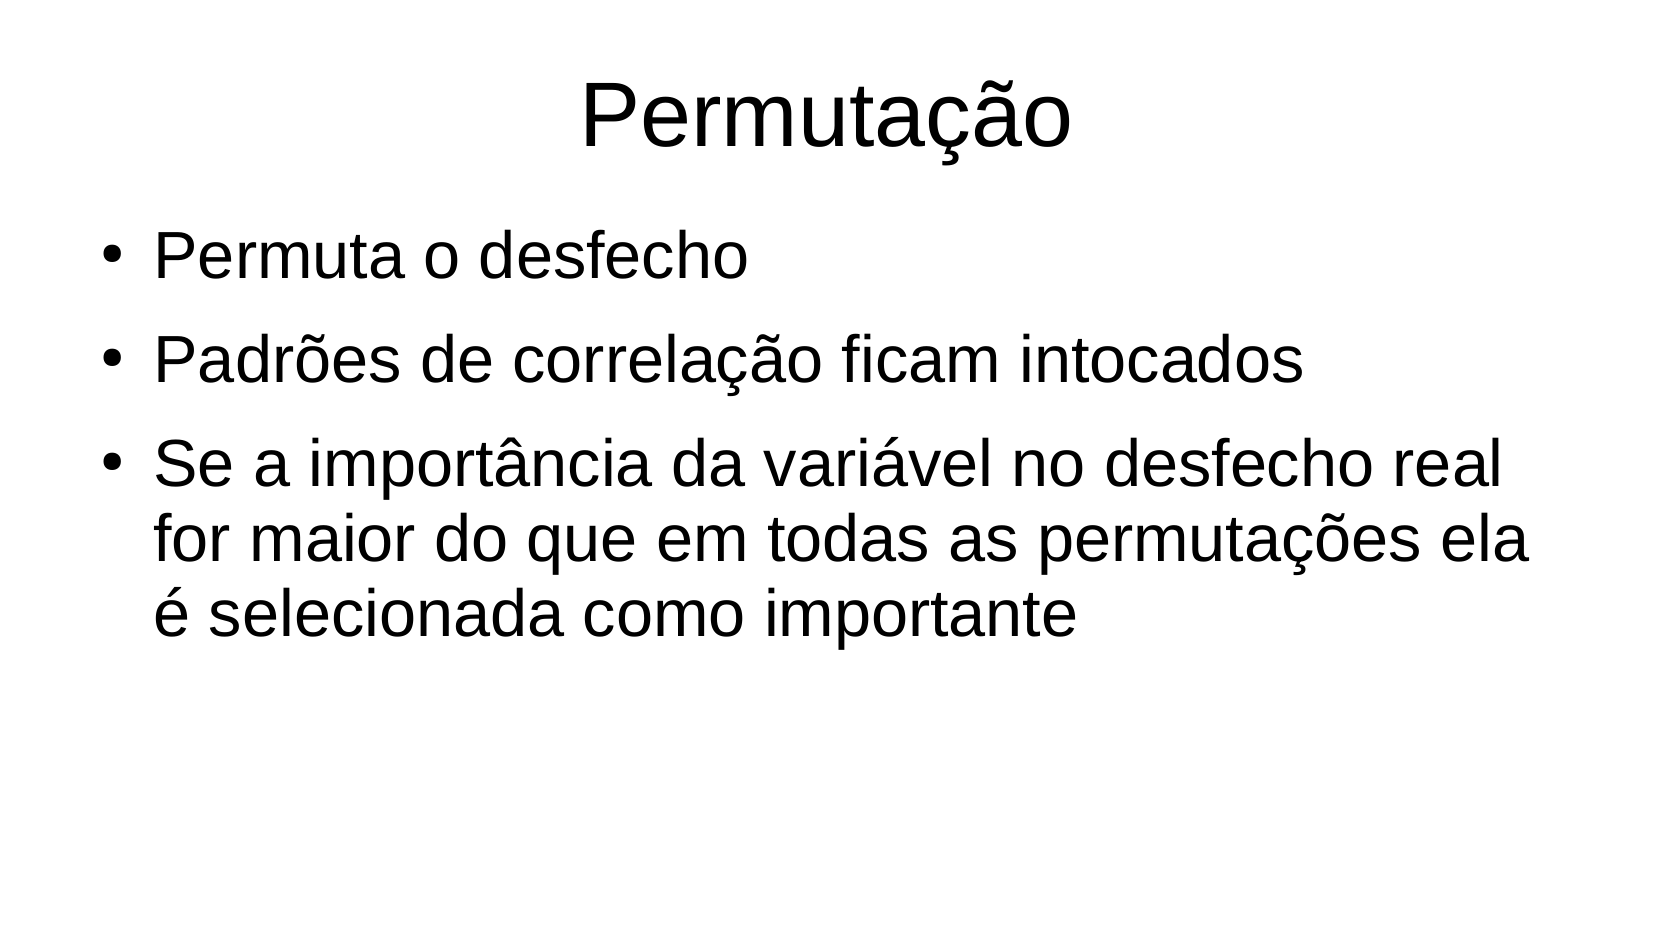

# Permutação
Permuta o desfecho
Padrões de correlação ficam intocados
Se a importância da variável no desfecho real for maior do que em todas as permutações ela é selecionada como importante